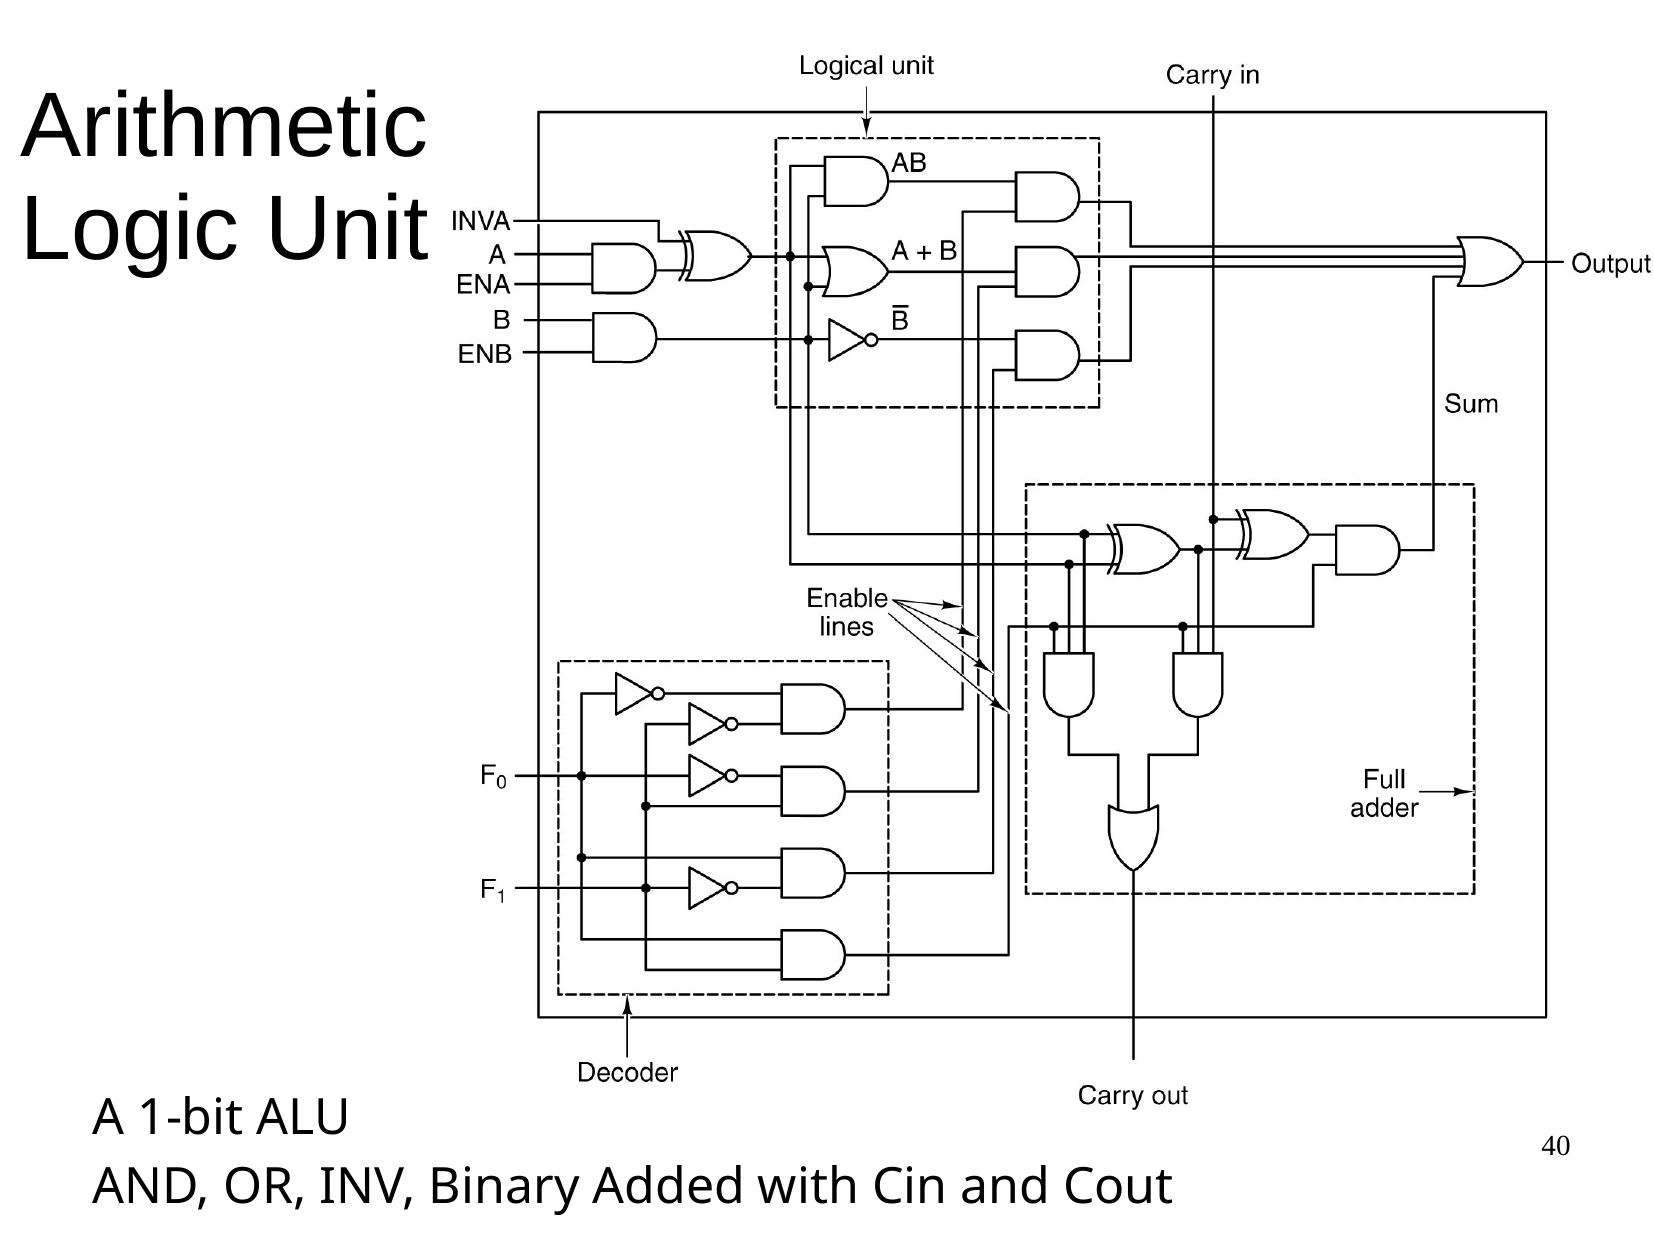

# Arithmetic Logic Unit
A 1-bit ALU
AND, OR, INV, Binary Added with Cin and Cout
40